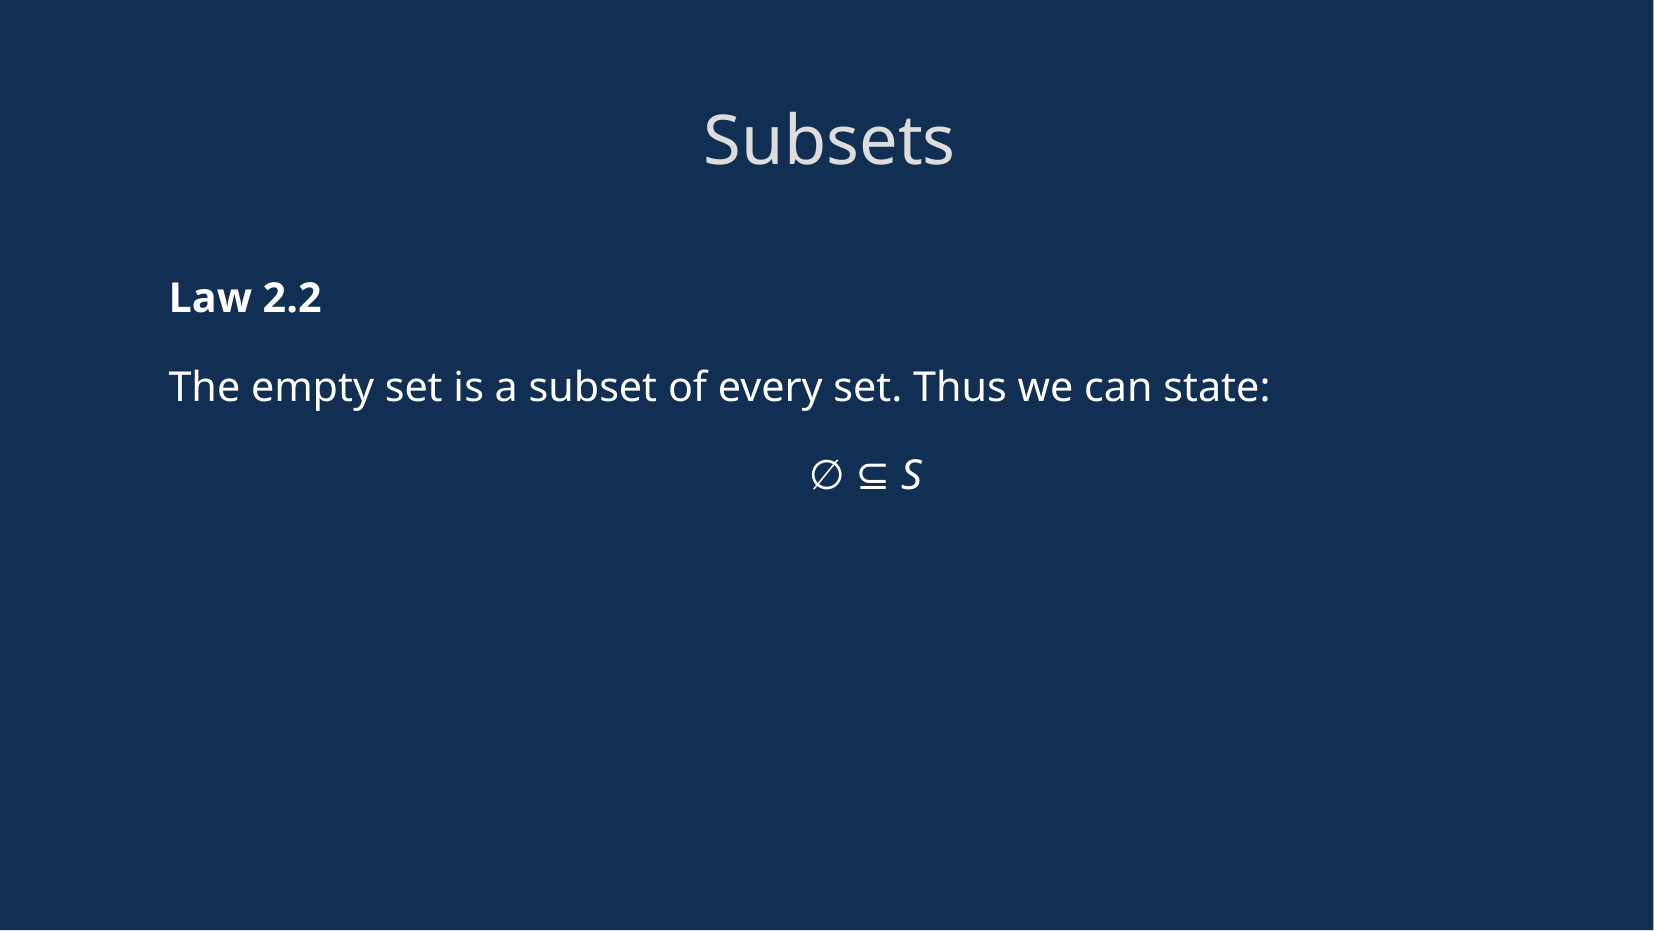

# Subsets
Law 2.2
The empty set is a subset of every set. Thus we can state:
∅ ⊆ S